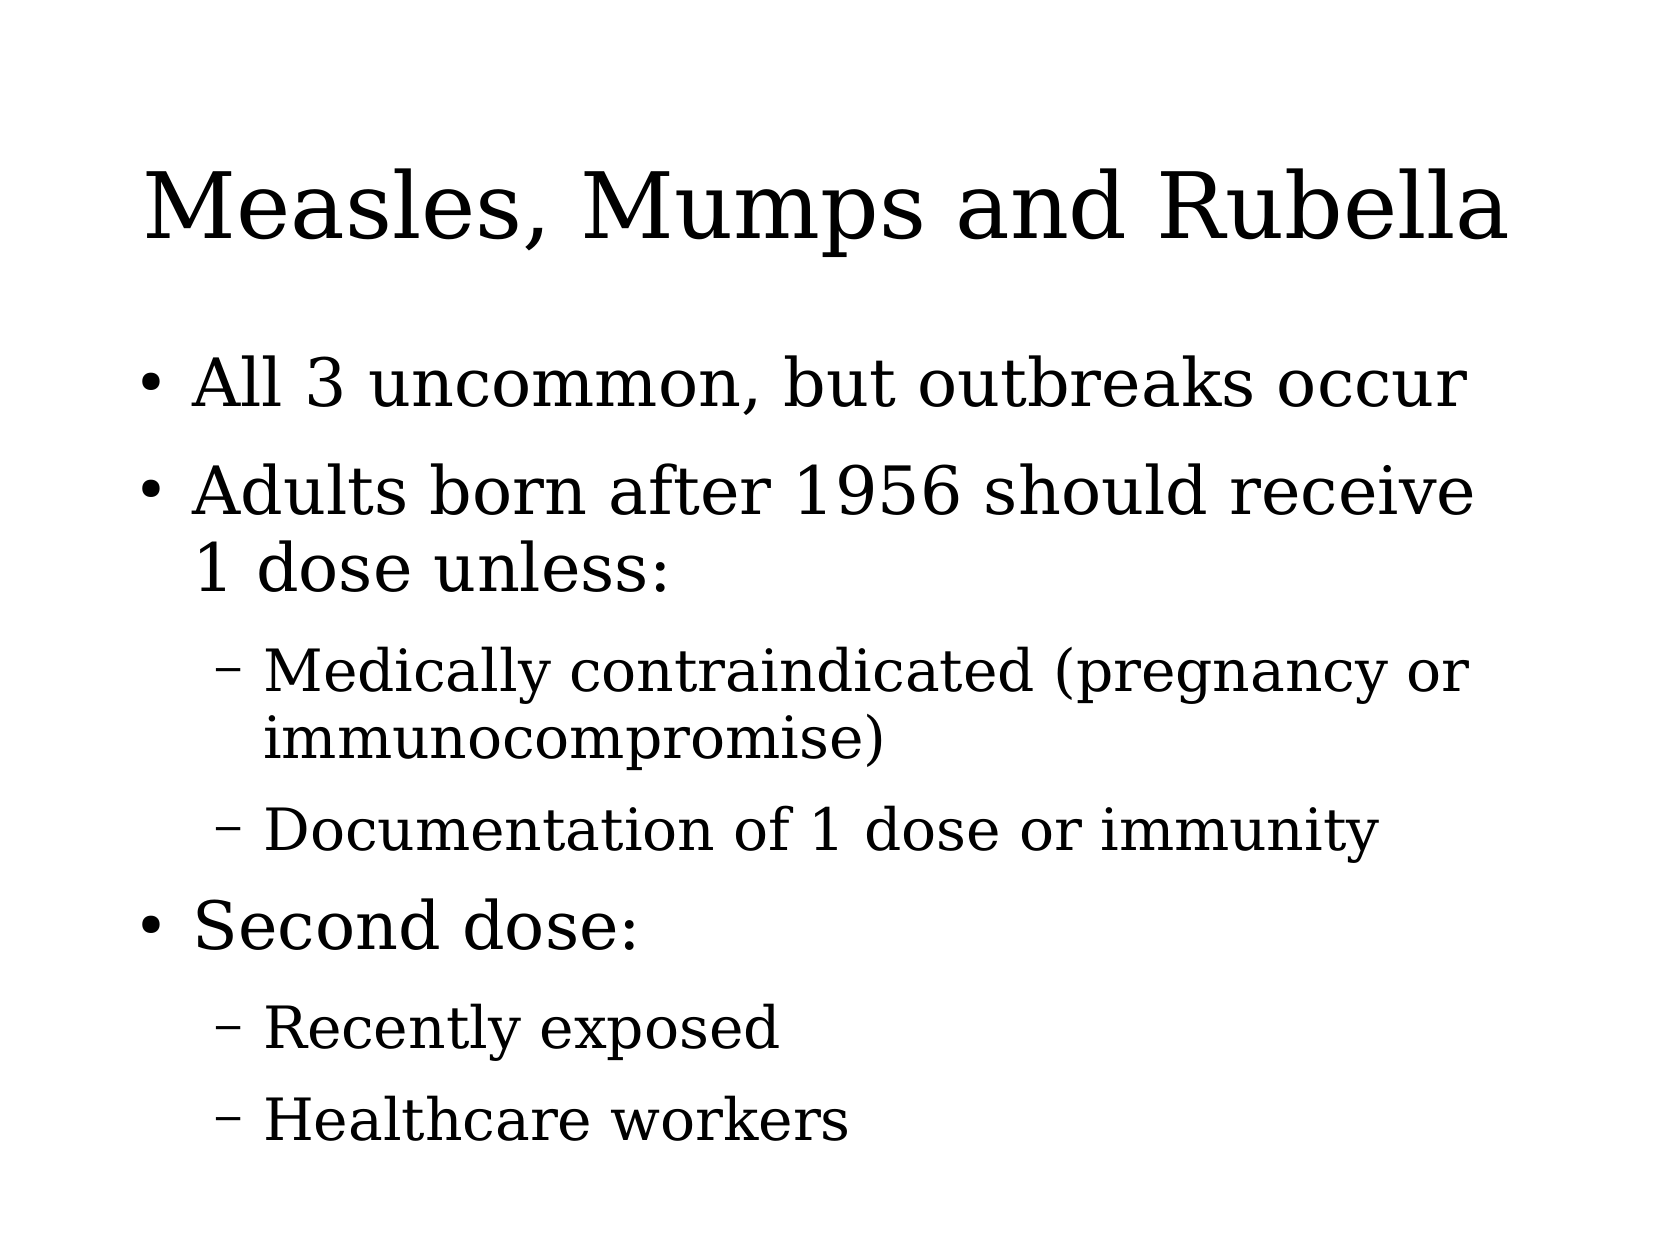

# Measles, Mumps and Rubella
All 3 uncommon, but outbreaks occur
Adults born after 1956 should receive 1 dose unless:
Medically contraindicated (pregnancy or immunocompromise)
Documentation of 1 dose or immunity
Second dose:
Recently exposed
Healthcare workers